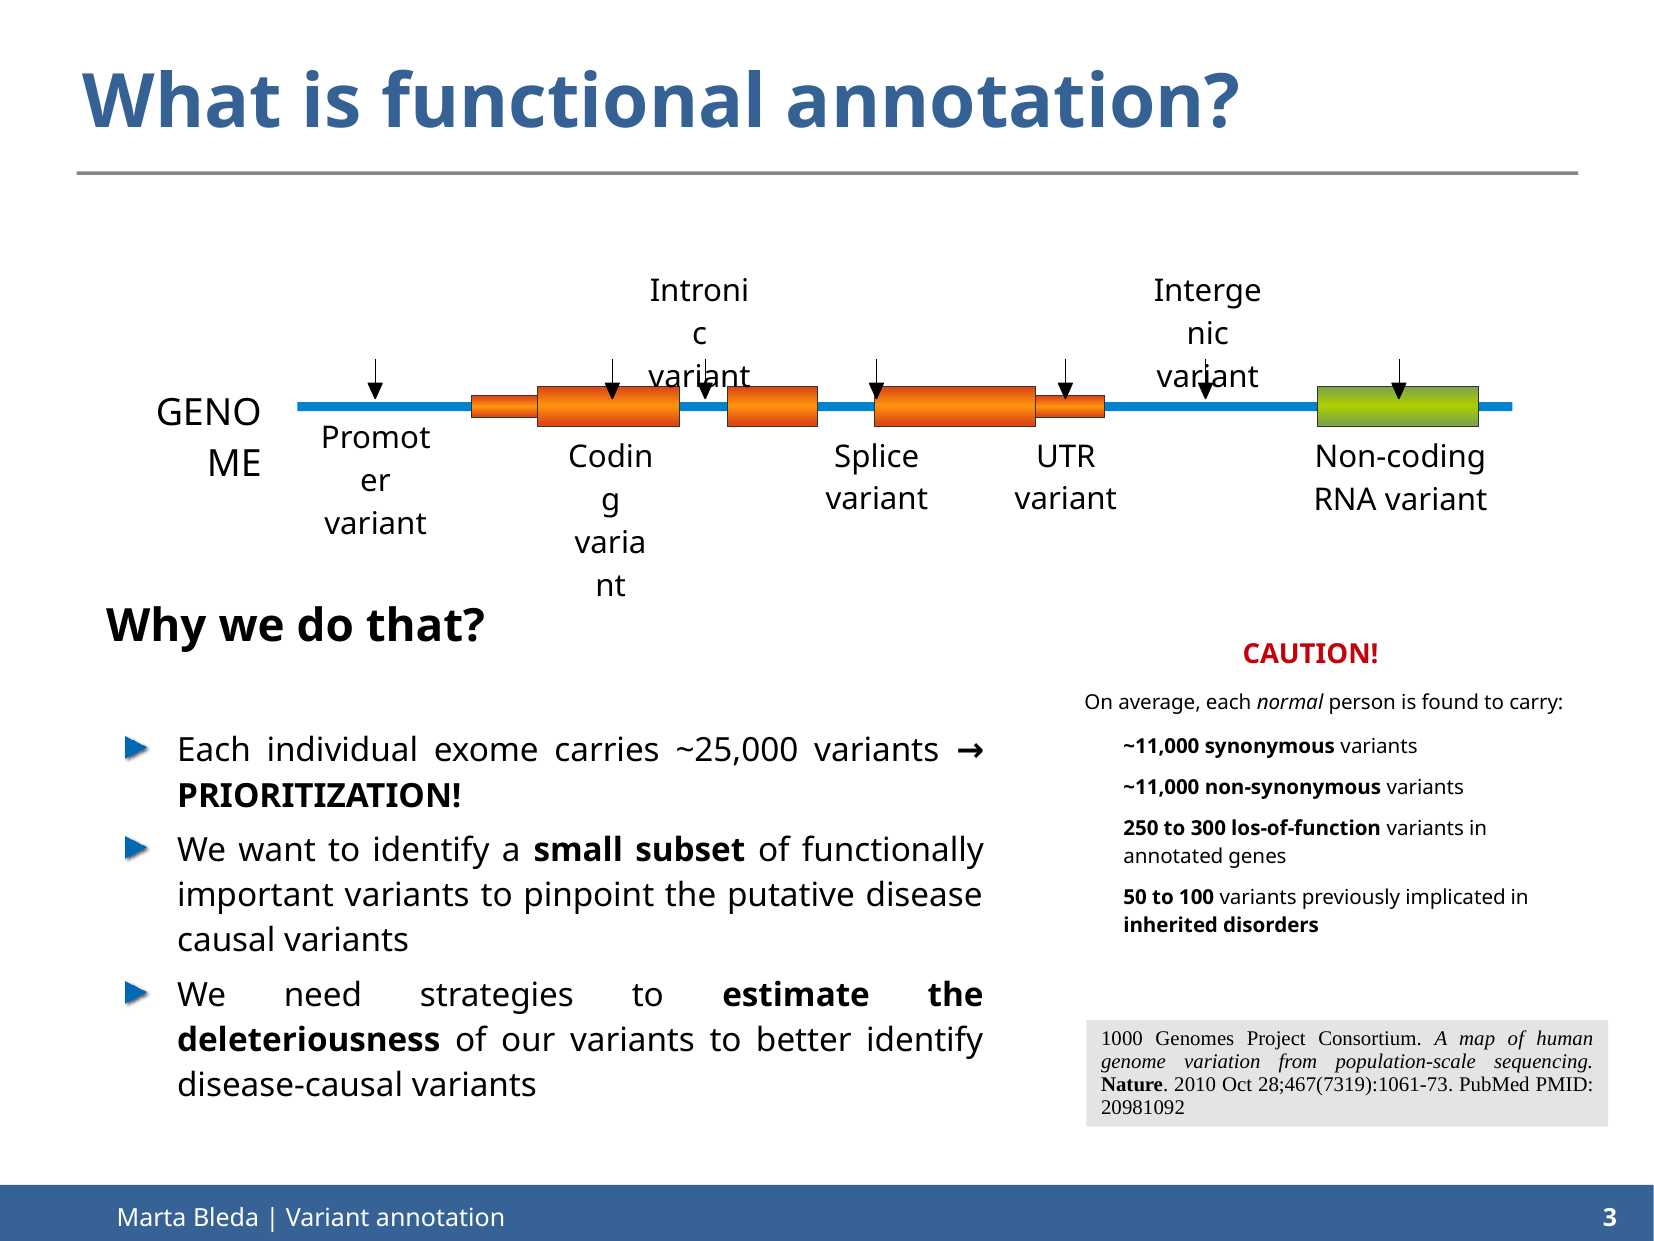

What is functional annotation?
Intronic variant
Intergenic variant
GENOME
Promoter
variant
Splice variant
UTR variant
Non-coding RNA variant
Coding variant
Why we do that?
Each individual exome carries ~25,000 variants → PRIORITIZATION!
We want to identify a small subset of functionally important variants to pinpoint the putative disease causal variants
We need strategies to estimate the deleteriousness of our variants to better identify disease-causal variants
# CAUTION!
On average, each normal person is found to carry:
~11,000 synonymous variants
~11,000 non-synonymous variants
250 to 300 los-of-function variants in annotated genes
50 to 100 variants previously implicated in inherited disorders
1000 Genomes Project Consortium. A map of human genome variation from population-scale sequencing. Nature. 2010 Oct 28;467(7319):1061-73. PubMed PMID: 20981092
Marta Bleda | Variant annotation
3